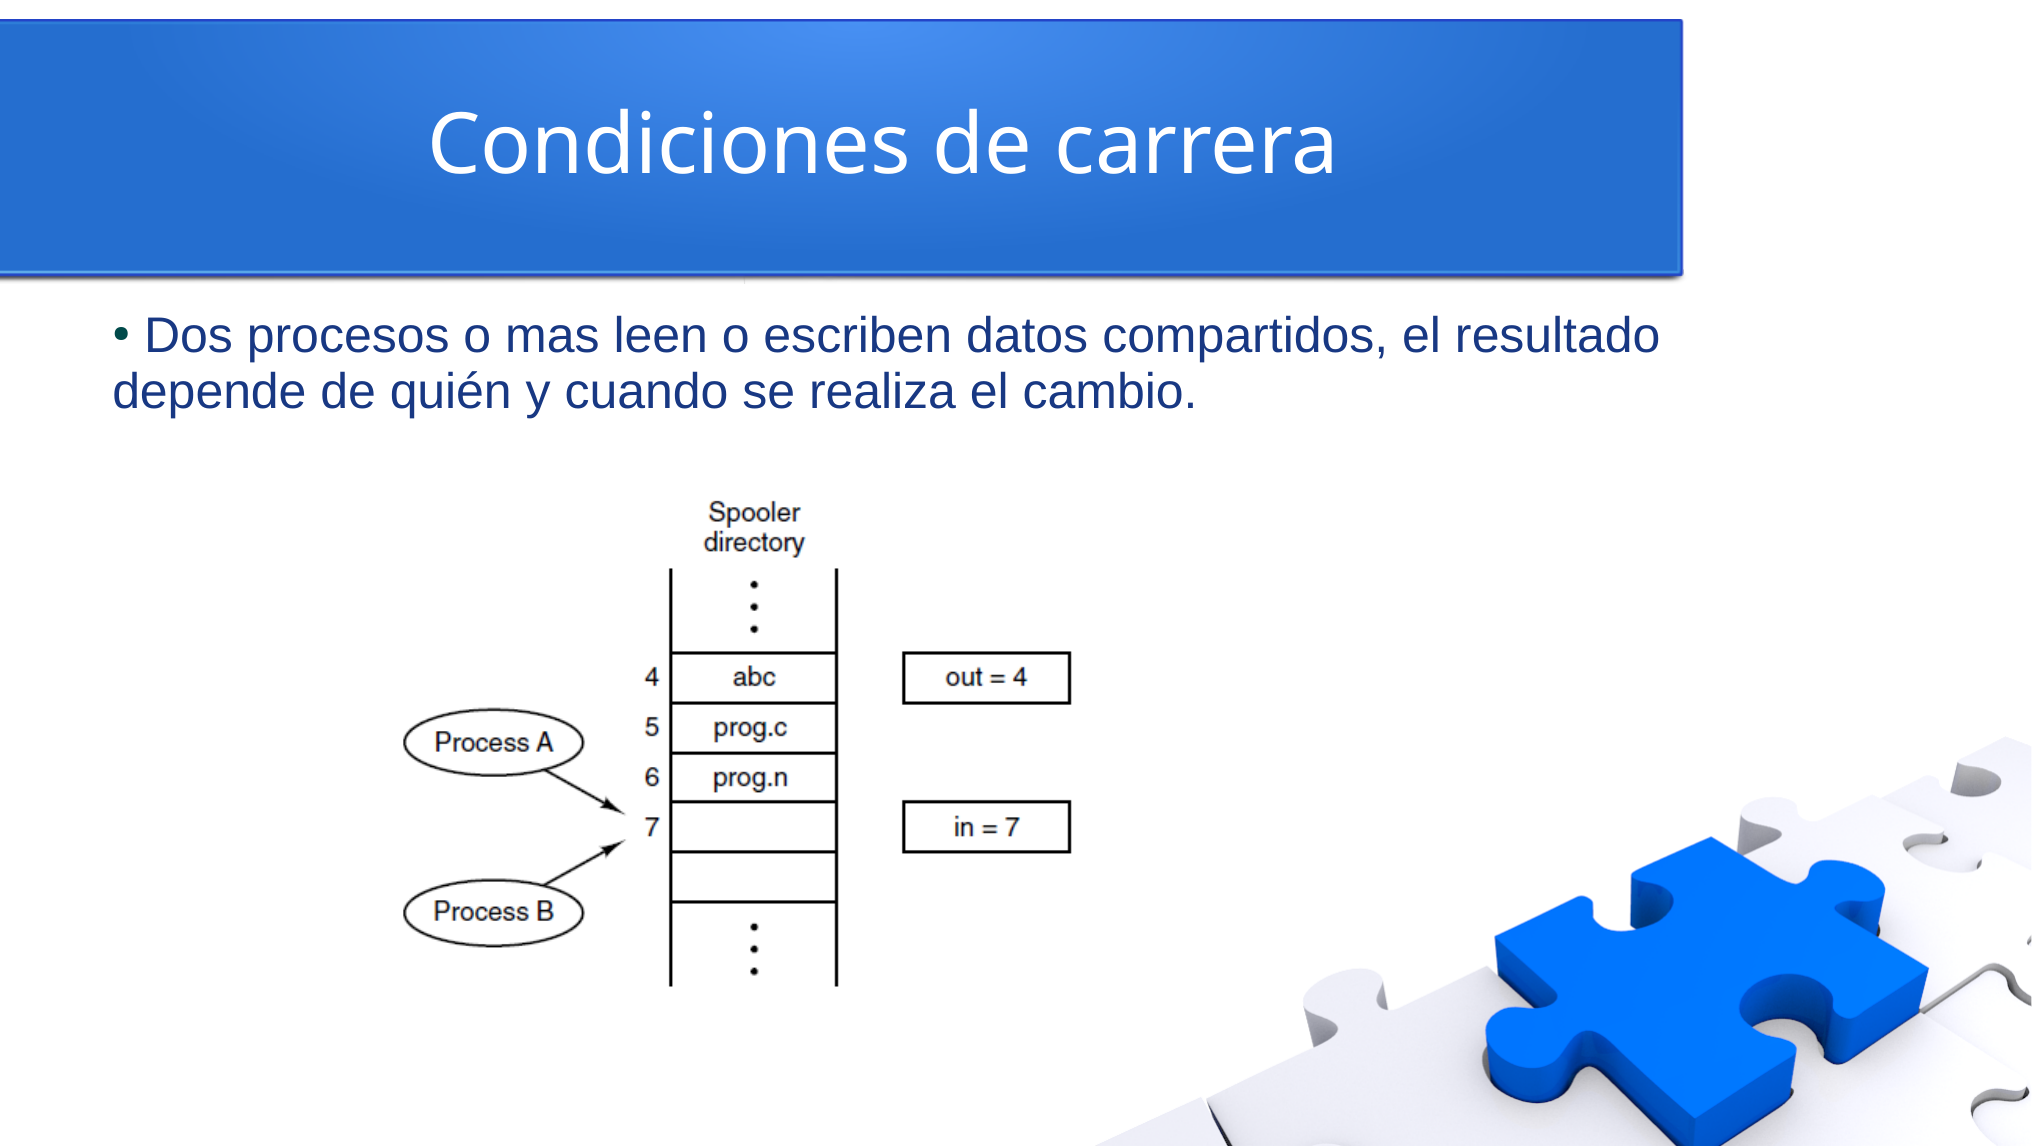

# Condiciones de carrera
 Dos procesos o mas leen o escriben datos compartidos, el resultado depende de quién y cuando se realiza el cambio.